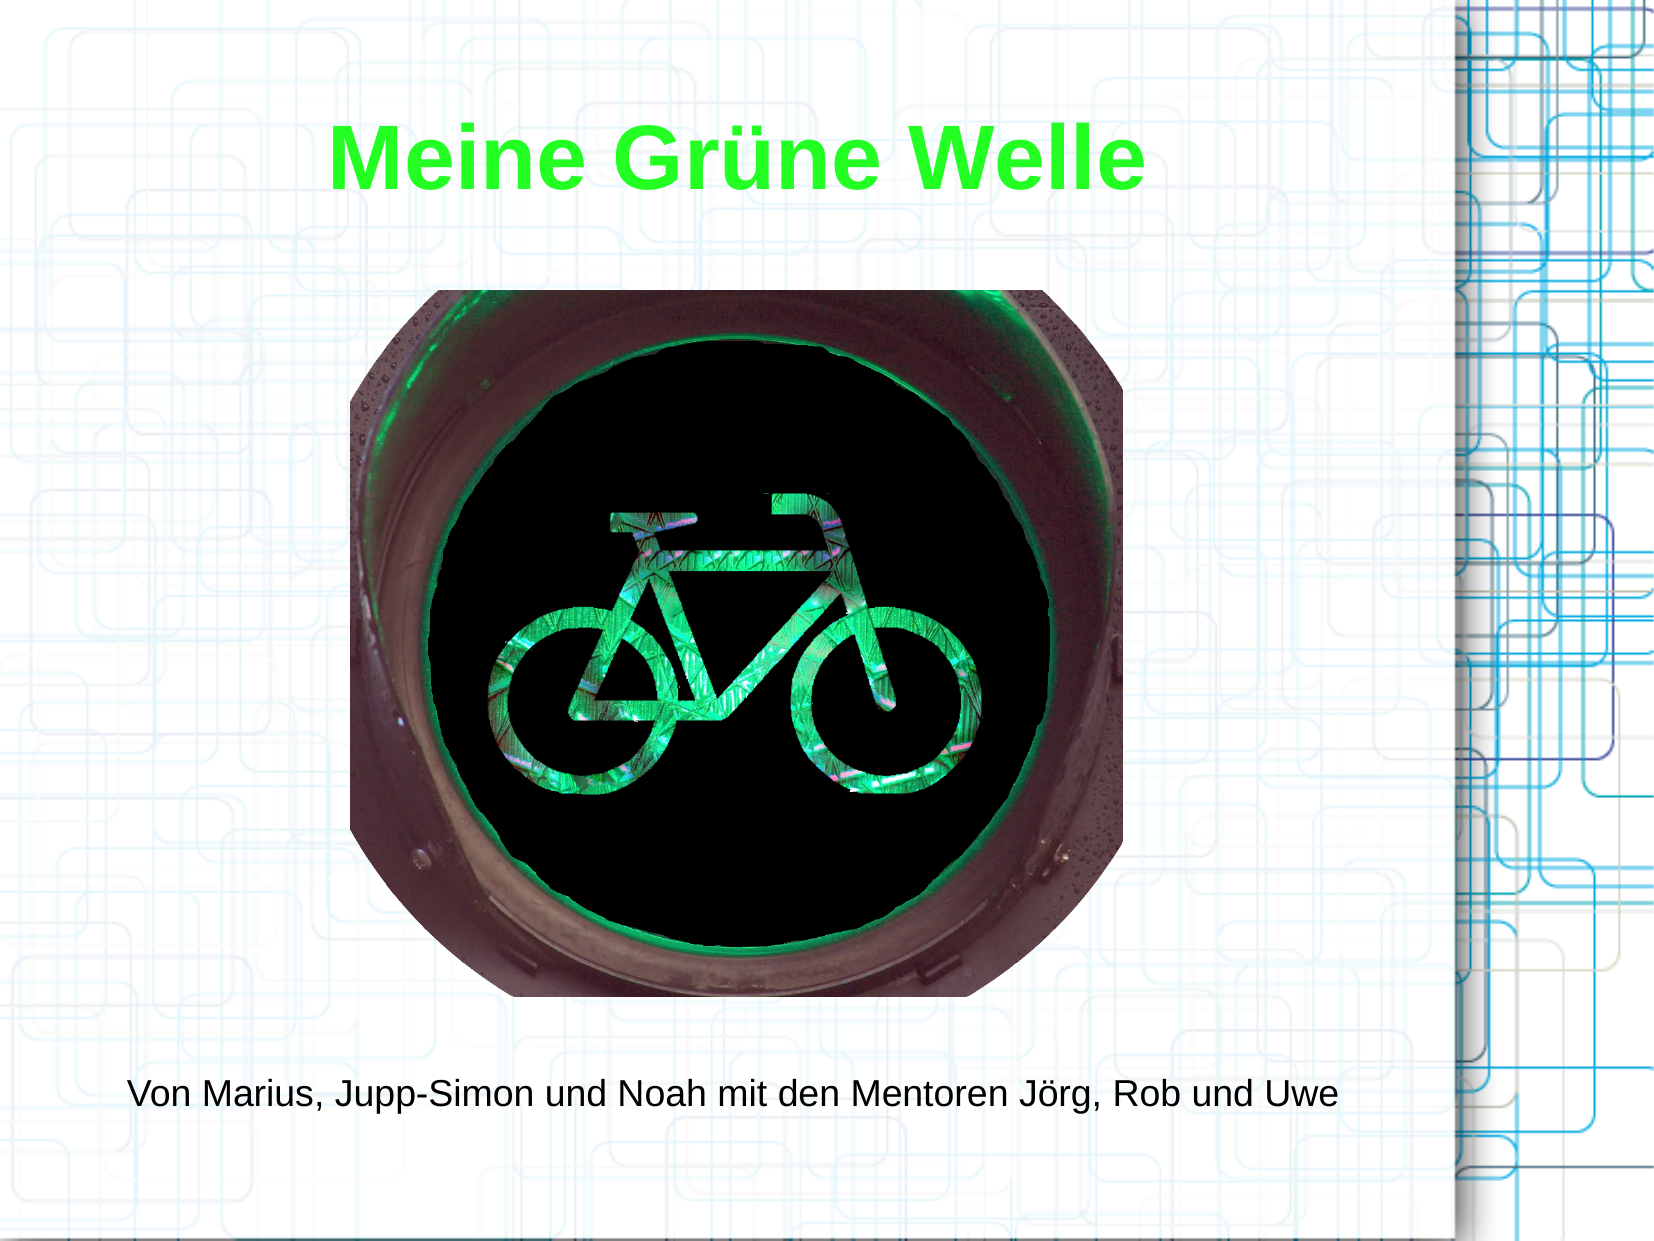

# Meine Grüne Welle
Von Marius, Jupp-Simon und Noah mit den Mentoren Jörg, Rob und Uwe